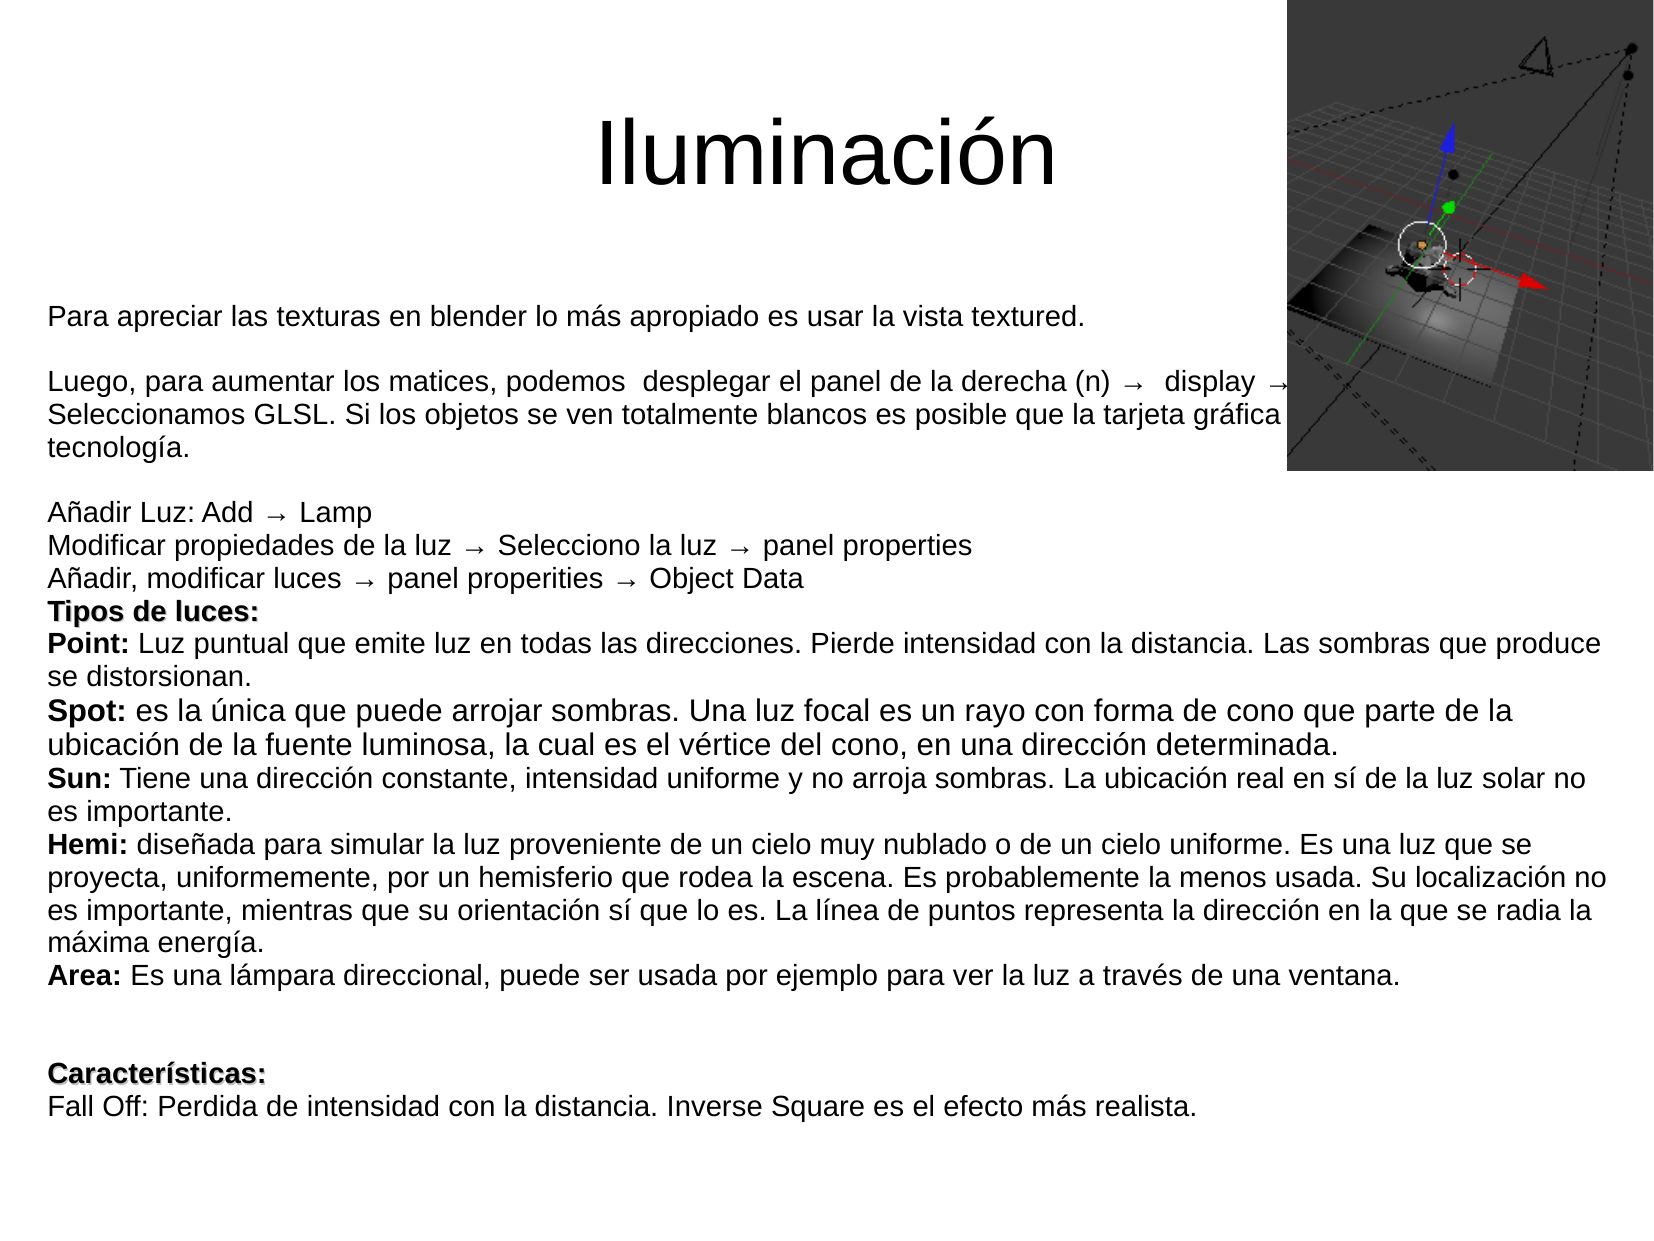

# Iluminación
Para apreciar las texturas en blender lo más apropiado es usar la vista textured.
Luego, para aumentar los matices, podemos desplegar el panel de la derecha (n) → display → Shading → Seleccionamos GLSL. Si los objetos se ven totalmente blancos es posible que la tarjeta gráfica no soporte esta tecnología.
Añadir Luz: Add → Lamp
Modificar propiedades de la luz → Selecciono la luz → panel properties
Añadir, modificar luces → panel properities → Object Data
Tipos de luces:
Point: Luz puntual que emite luz en todas las direcciones. Pierde intensidad con la distancia. Las sombras que produce se distorsionan.
Spot: es la única que puede arrojar sombras. Una luz focal es un rayo con forma de cono que parte de la ubicación de la fuente luminosa, la cual es el vértice del cono, en una dirección determinada.
Sun: Tiene una dirección constante, intensidad uniforme y no arroja sombras. La ubicación real en sí de la luz solar no es importante.
Hemi: diseñada para simular la luz proveniente de un cielo muy nublado o de un cielo uniforme. Es una luz que se proyecta, uniformemente, por un hemisferio que rodea la escena. Es probablemente la menos usada. Su localización no es importante, mientras que su orientación sí que lo es. La línea de puntos representa la dirección en la que se radia la máxima energía.
Area: Es una lámpara direccional, puede ser usada por ejemplo para ver la luz a través de una ventana.
Características:
Fall Off: Perdida de intensidad con la distancia. Inverse Square es el efecto más realista.